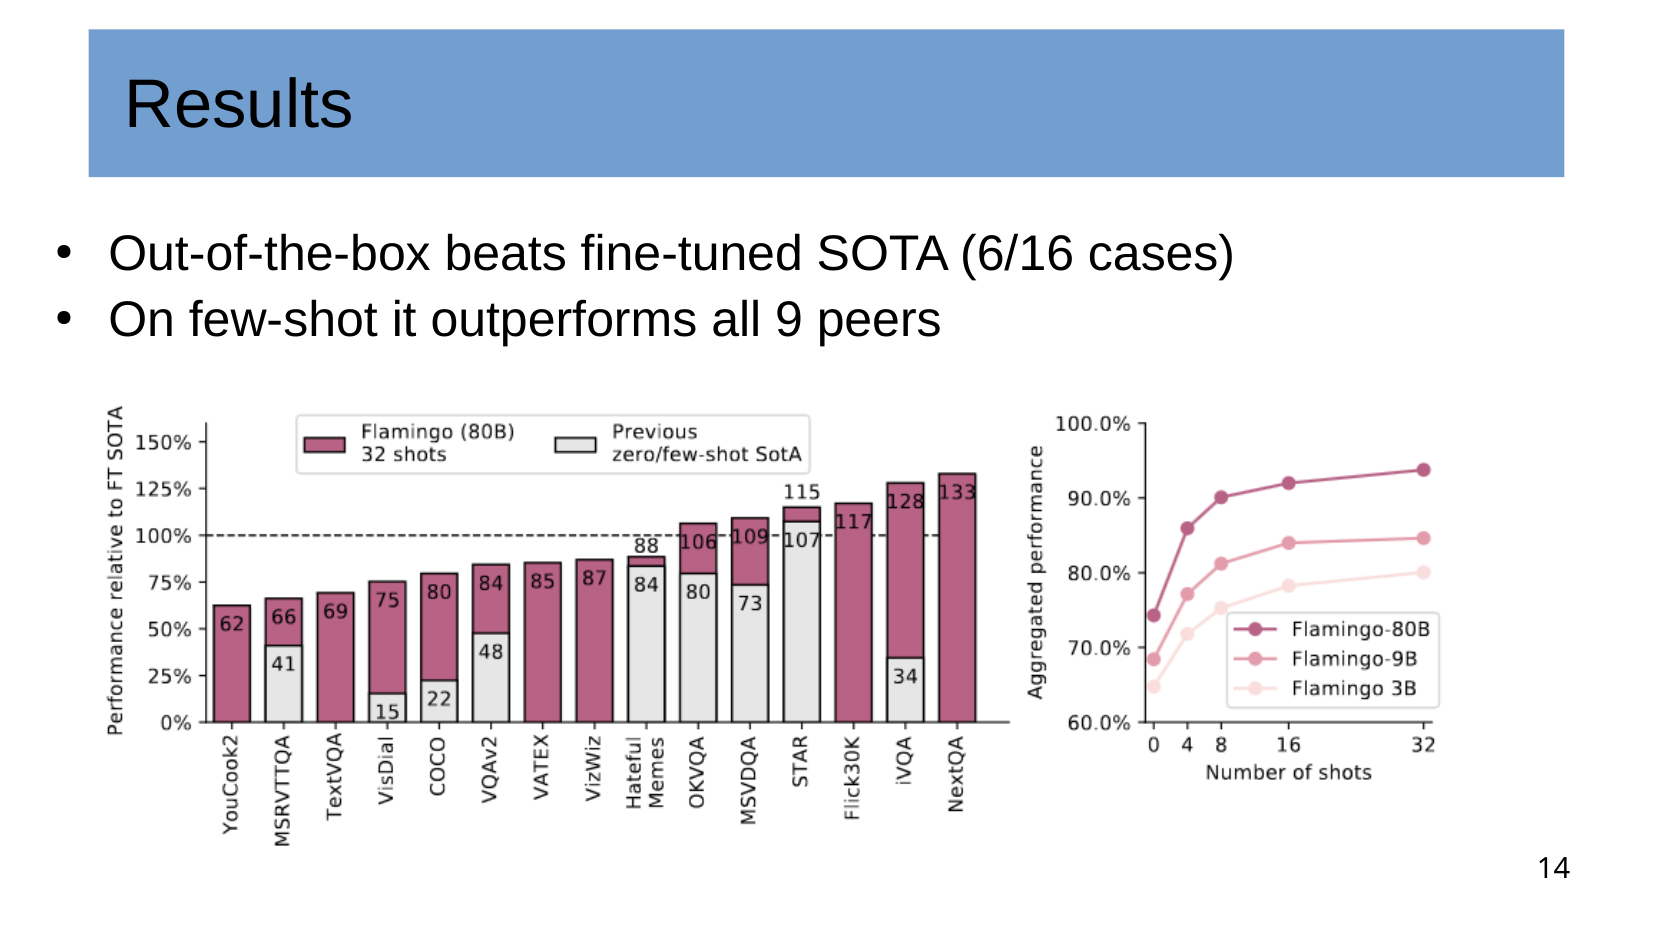

# Results
Out-of-the-box beats fine-tuned SOTA (6/16 cases)
On few-shot it outperforms all 9 peers
14